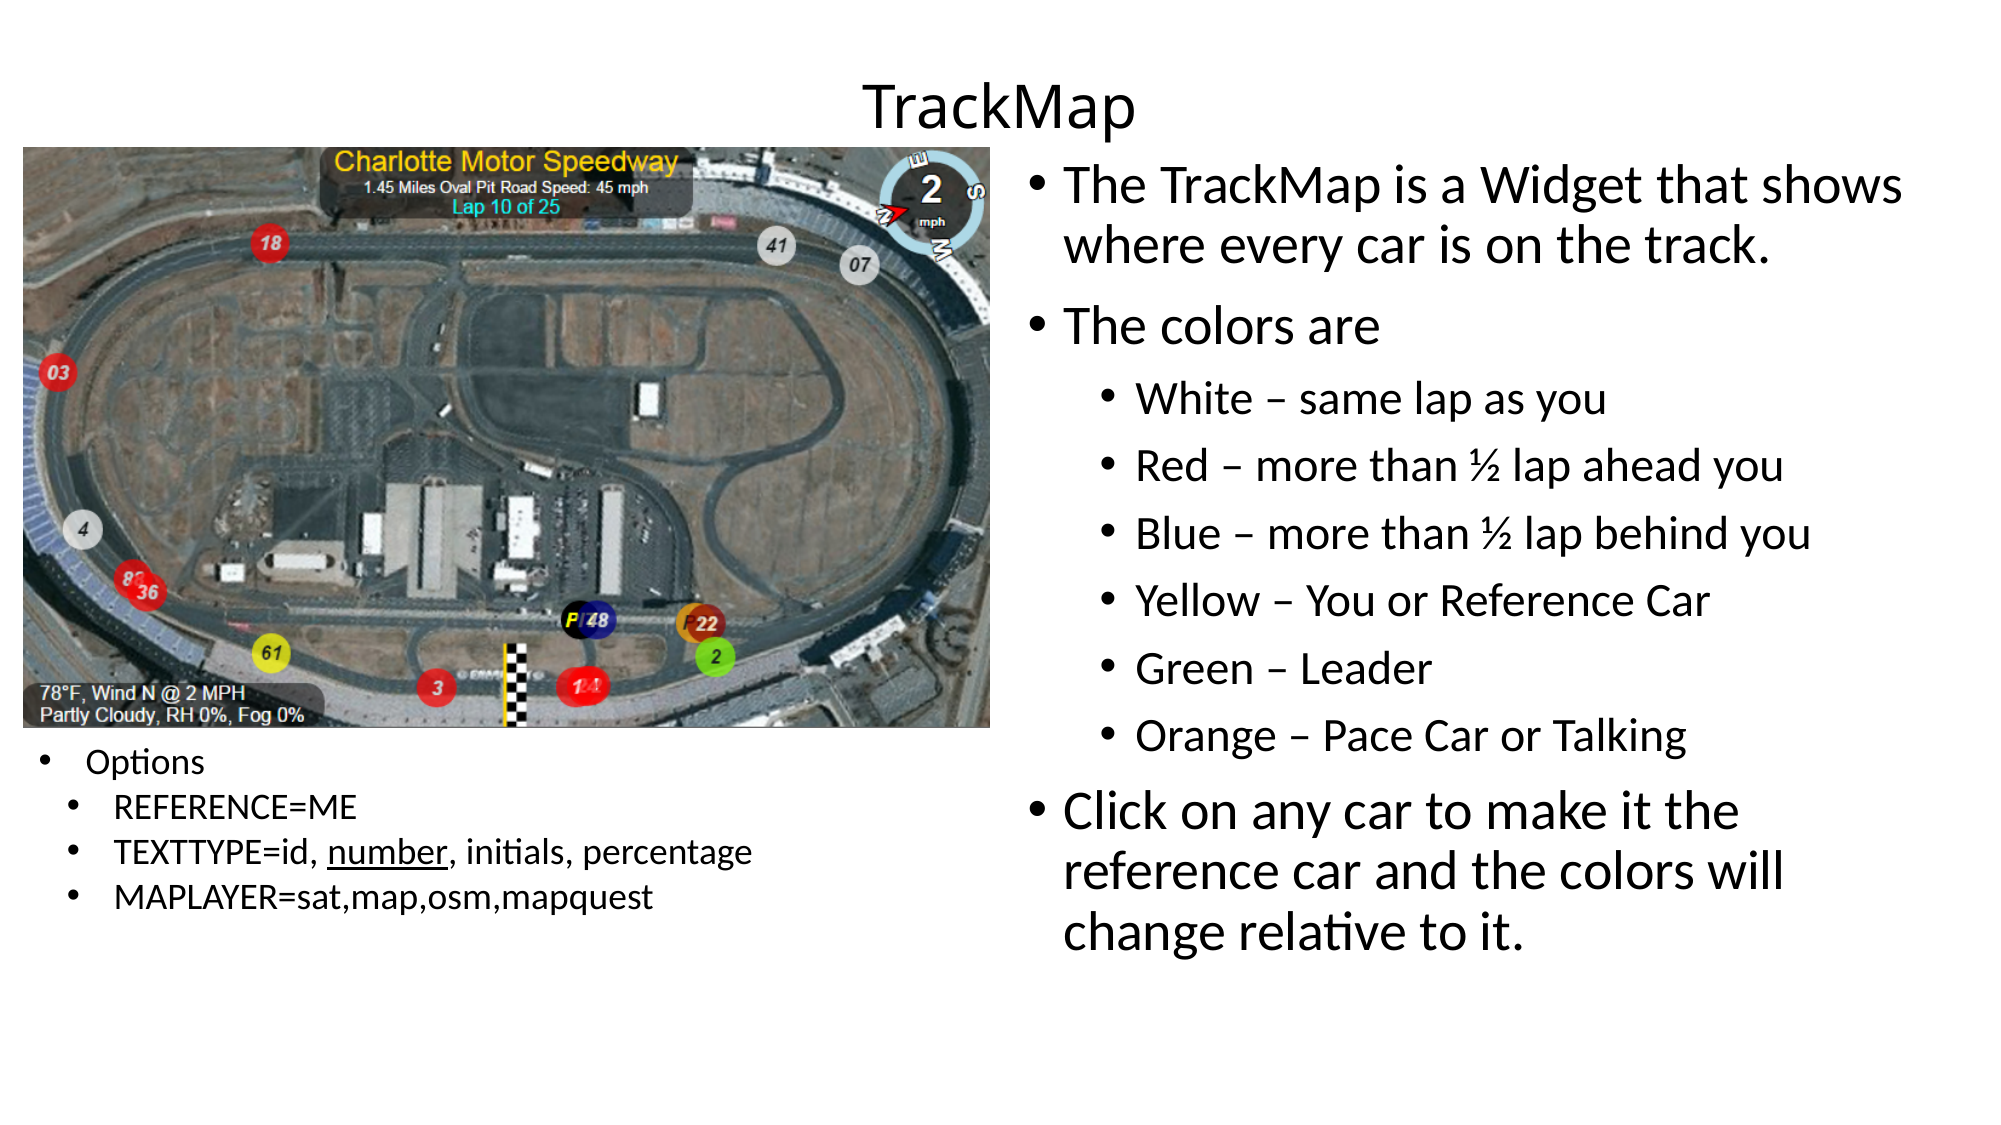

# TrackMap
The TrackMap is a Widget that shows where every car is on the track.
The colors are
White – same lap as you
Red – more than ½ lap ahead you
Blue – more than ½ lap behind you
Yellow – You or Reference Car
Green – Leader
Orange – Pace Car or Talking
Click on any car to make it the reference car and the colors will change relative to it.
Options
REFERENCE=ME
TEXTTYPE=id, number, initials, percentage
MAPLAYER=sat,map,osm,mapquest